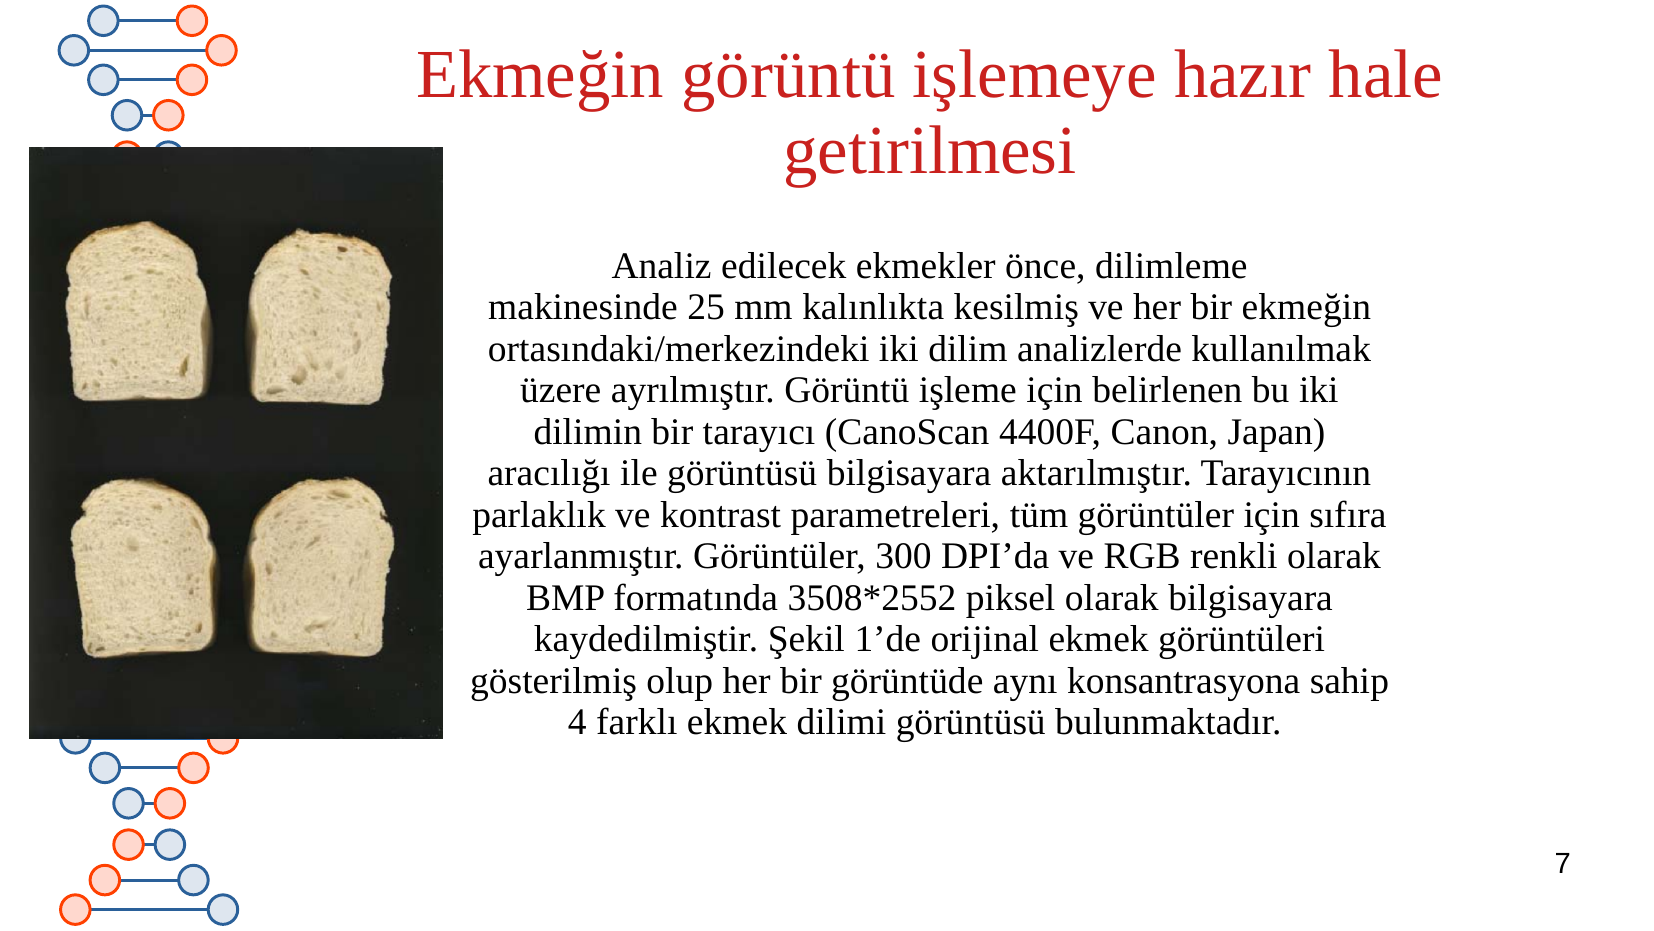

# Ekmeğin görüntü işlemeye hazır hale getirilmesi
Analiz edilecek ekmekler önce, dilimleme
makinesinde 25 mm kalınlıkta kesilmiş ve her bir ekmeğin
ortasındaki/merkezindeki iki dilim analizlerde kullanılmak
üzere ayrılmıştır. Görüntü işleme için belirlenen bu iki
dilimin bir tarayıcı (CanoScan 4400F, Canon, Japan)
aracılığı ile görüntüsü bilgisayara aktarılmıştır. Tarayıcının
parlaklık ve kontrast parametreleri, tüm görüntüler için sıfıra
ayarlanmıştır. Görüntüler, 300 DPI’da ve RGB renkli olarak
BMP formatında 3508*2552 piksel olarak bilgisayara
kaydedilmiştir. Şekil 1’de orijinal ekmek görüntüleri
gösterilmiş olup her bir görüntüde aynı konsantrasyona sahip
4 farklı ekmek dilimi görüntüsü bulunmaktadır.
7